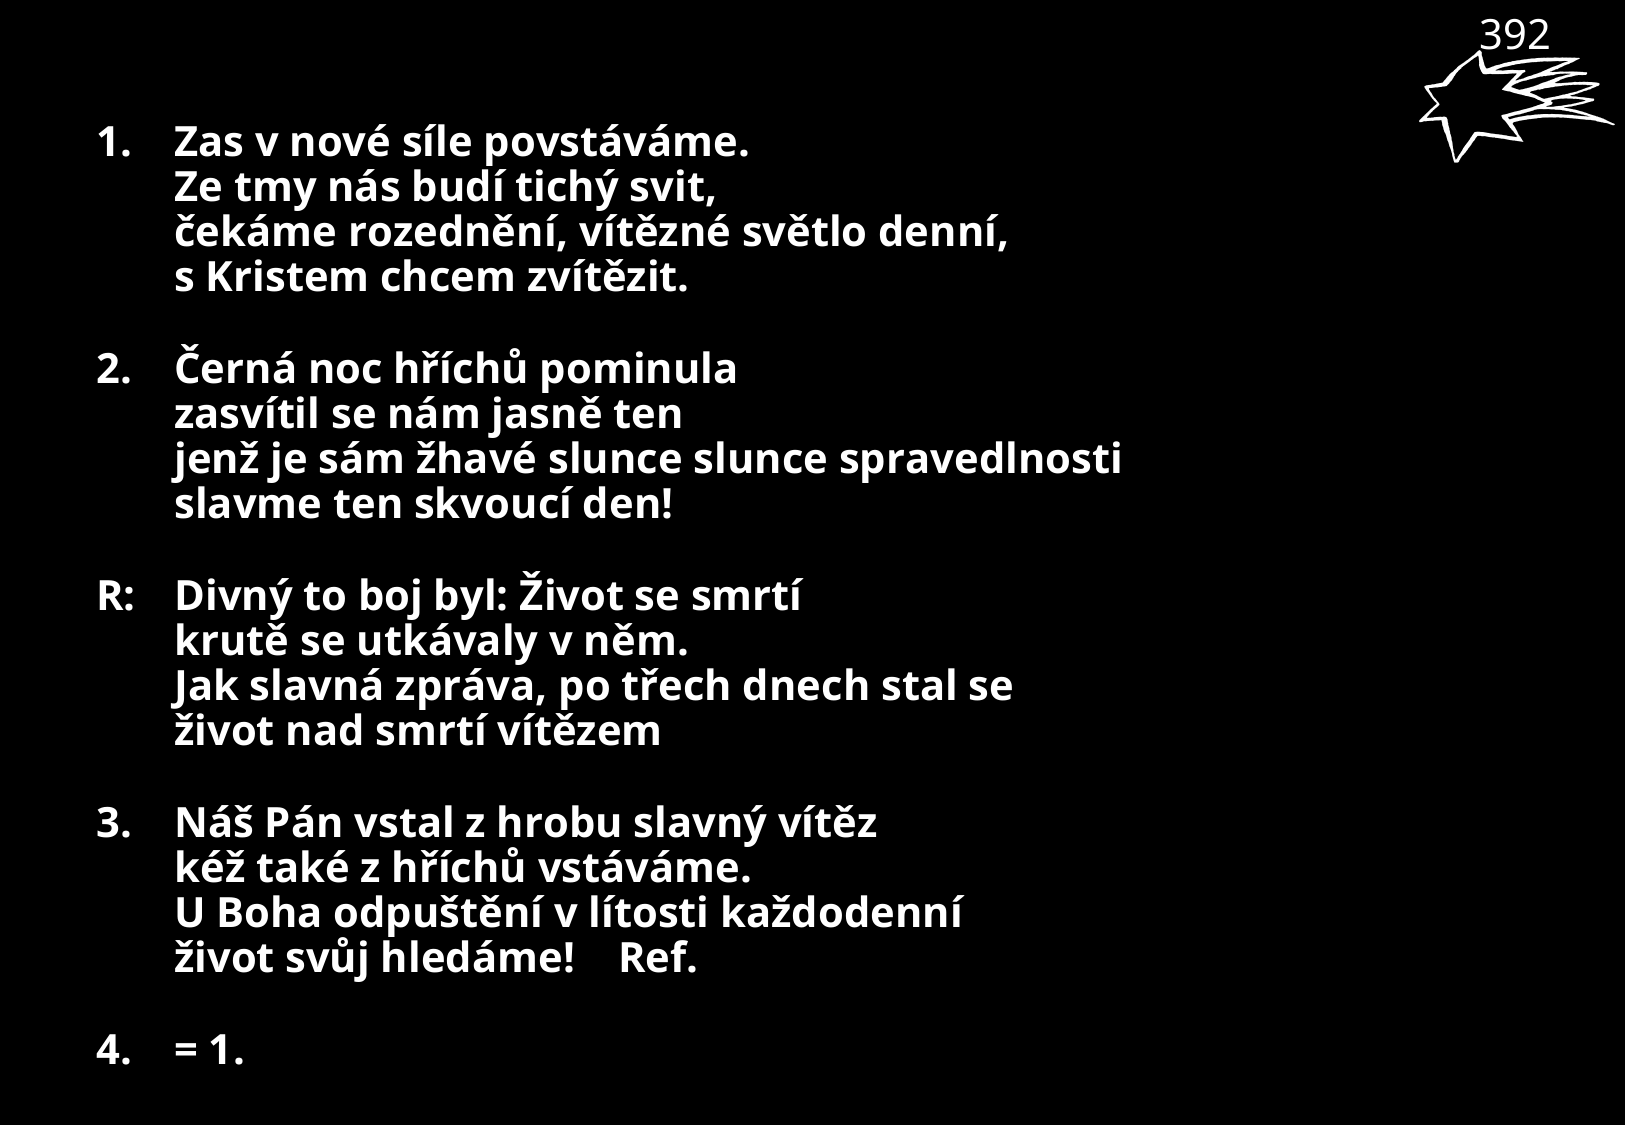

392
# Zas v nové síle povstáváme. Ze tmy nás budí tichý svit, čekáme rozednění, vítězné světlo denní, s Kristem chcem zvítězit.
Černá noc hříchů pominula
zasvítil se nám jasně ten
jenž je sám žhavé slunce slunce spravedlnosti
slavme ten skvoucí den!
R: 	Divný to boj byl: Život se smrtí
krutě se utkávaly v něm.
Jak slavná zpráva, po třech dnech stal se
život nad smrtí vítězem
Náš Pán vstal z hrobu slavný vítěz
kéž také z hříchů vstáváme.
U Boha odpuštění v lítosti každodenní
život svůj hledáme! Ref.
= 1.